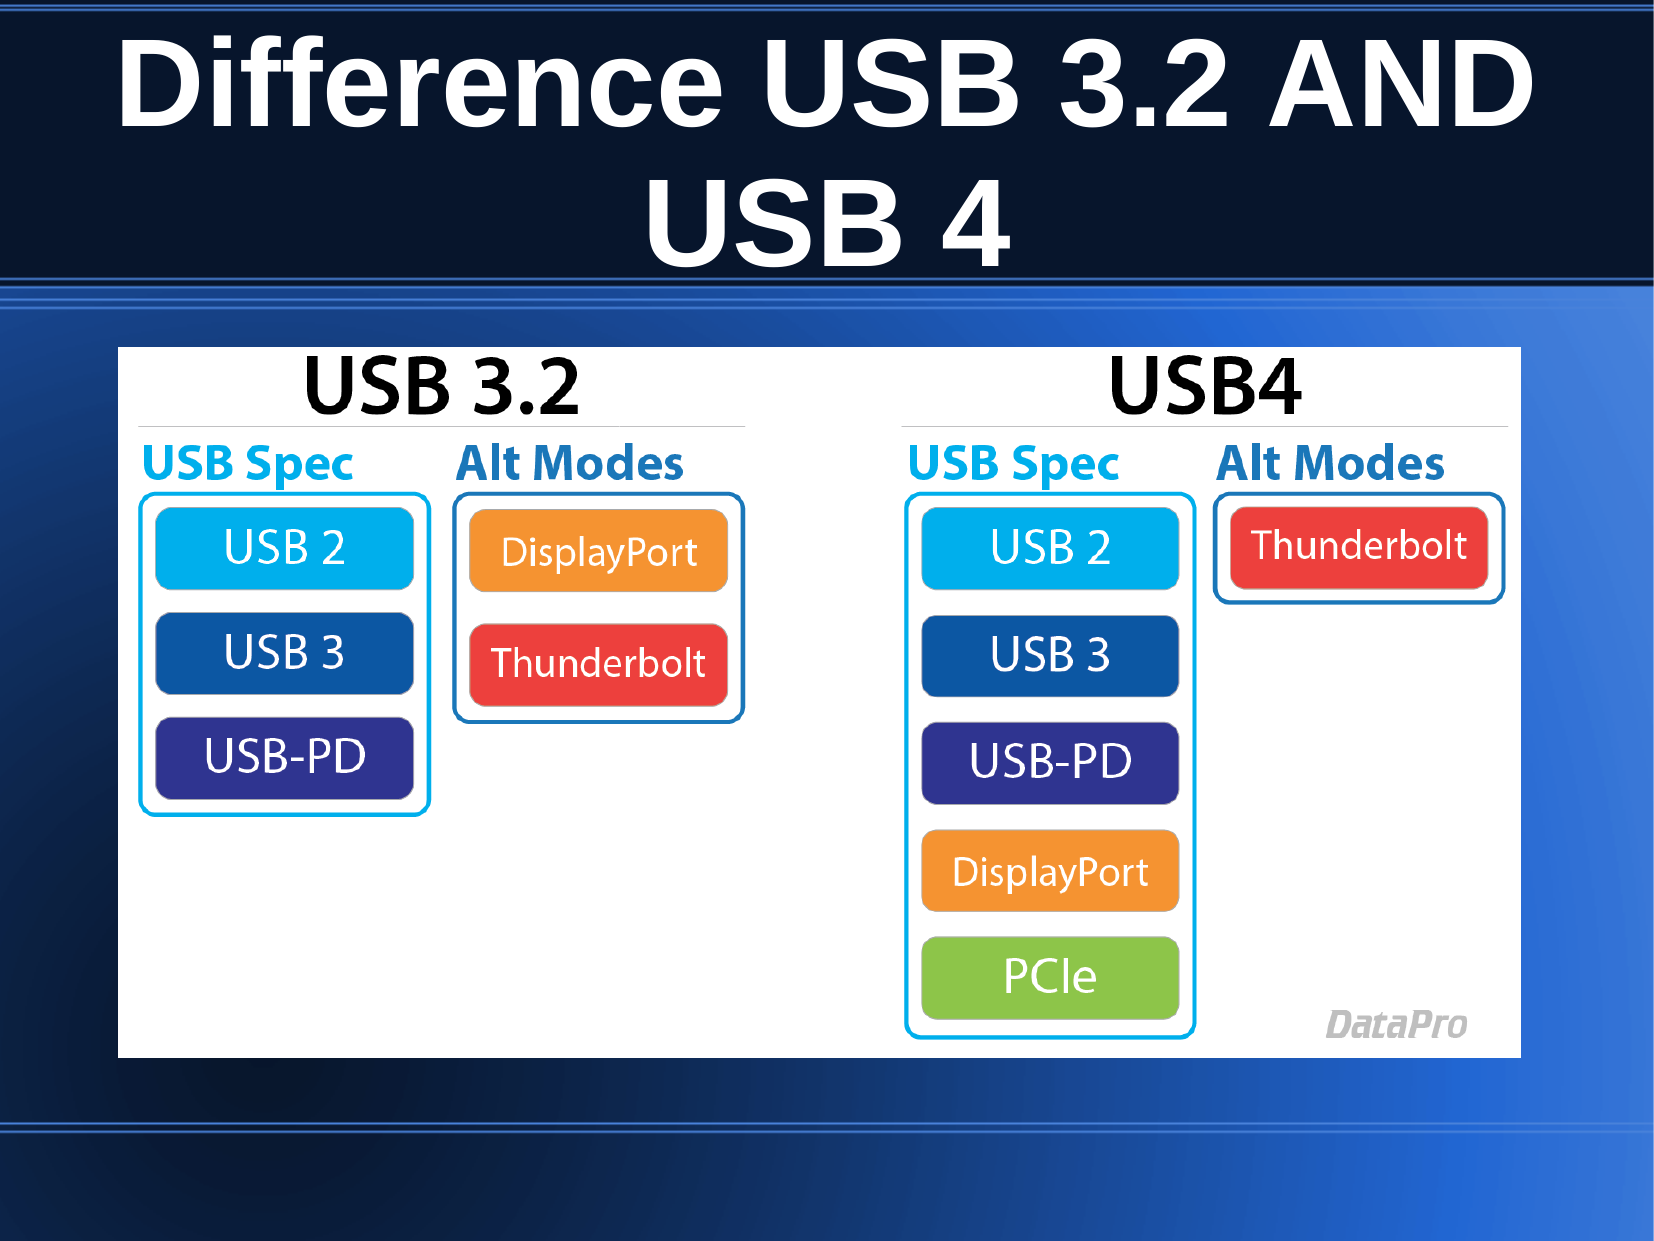

# Difference USB 3.2 AND USB 4